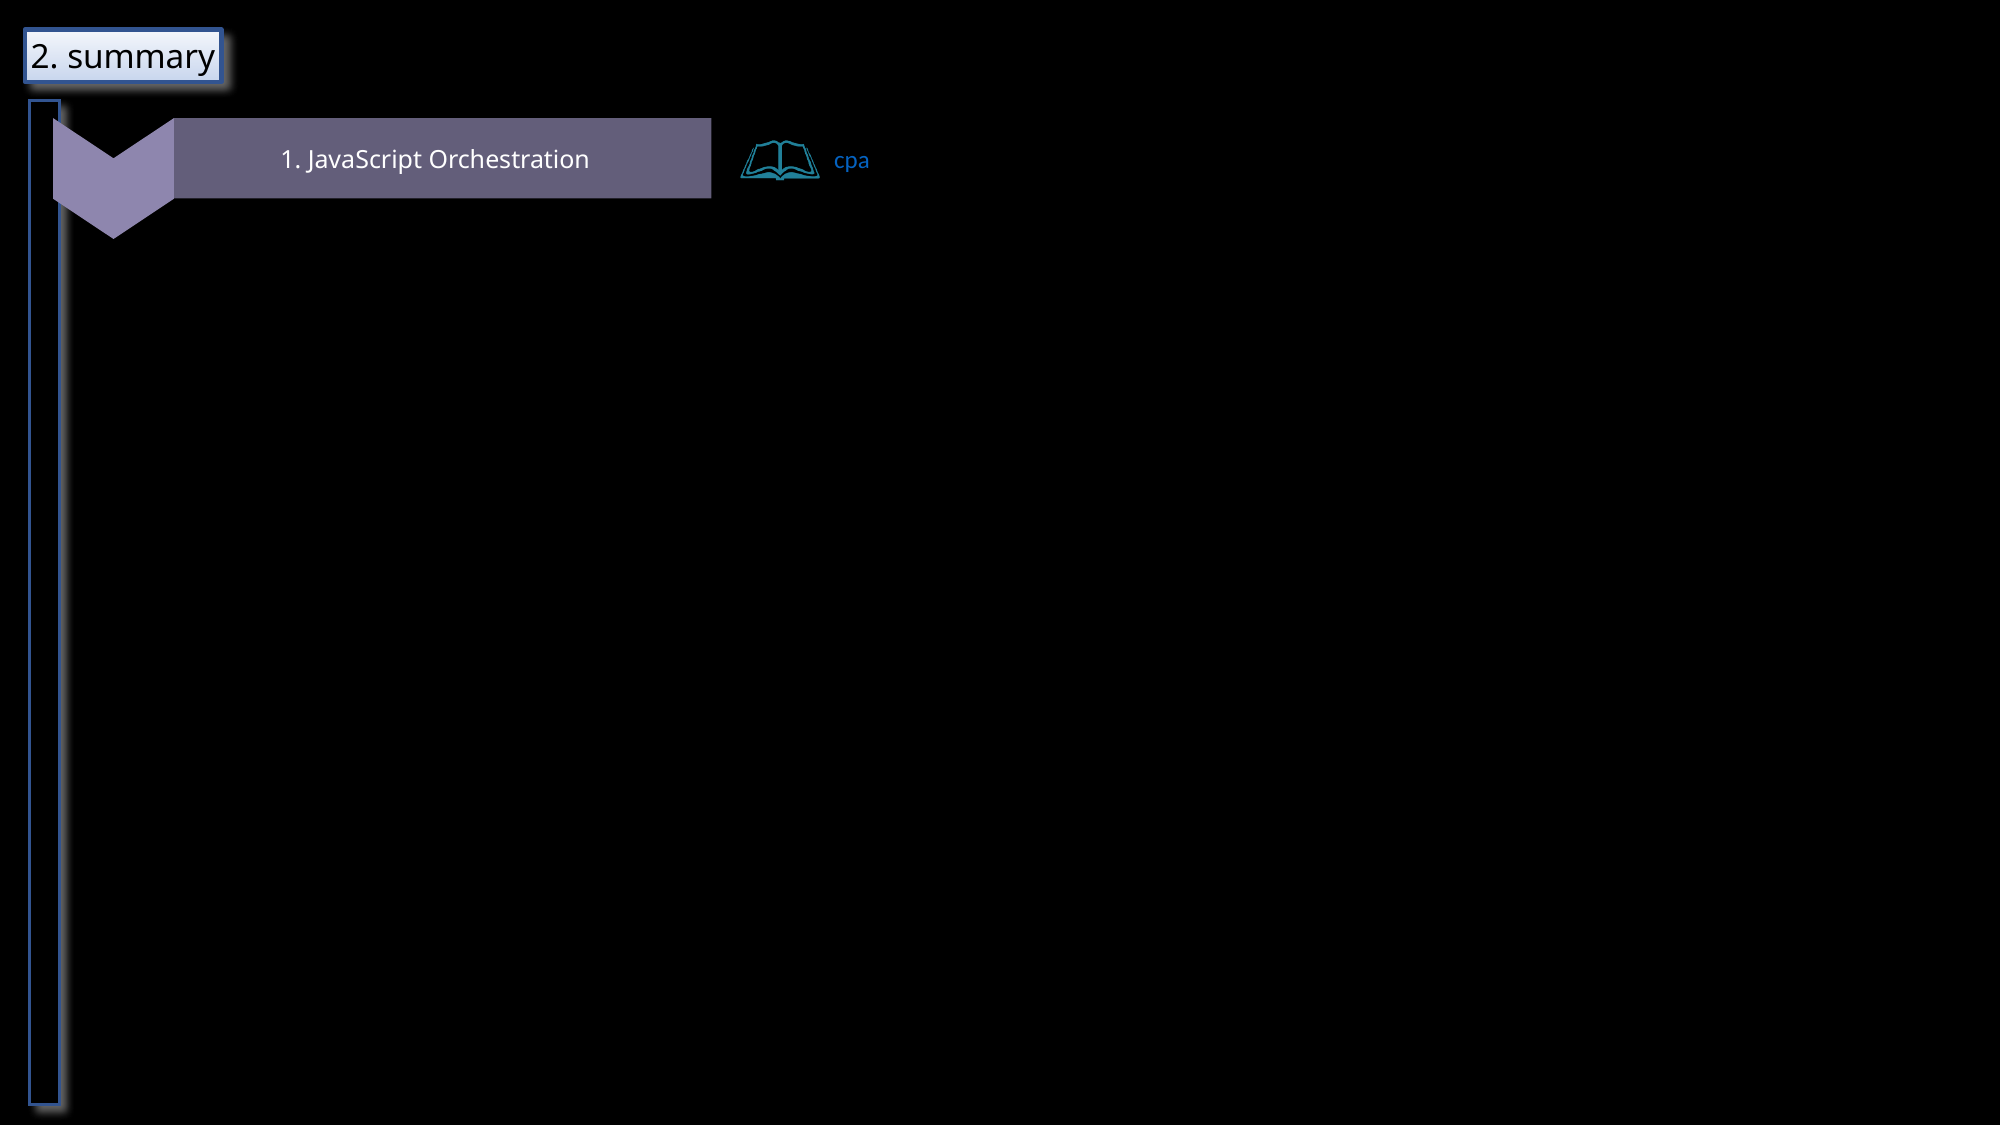

# 2. summary
1. JavaScript Orchestration
cpa